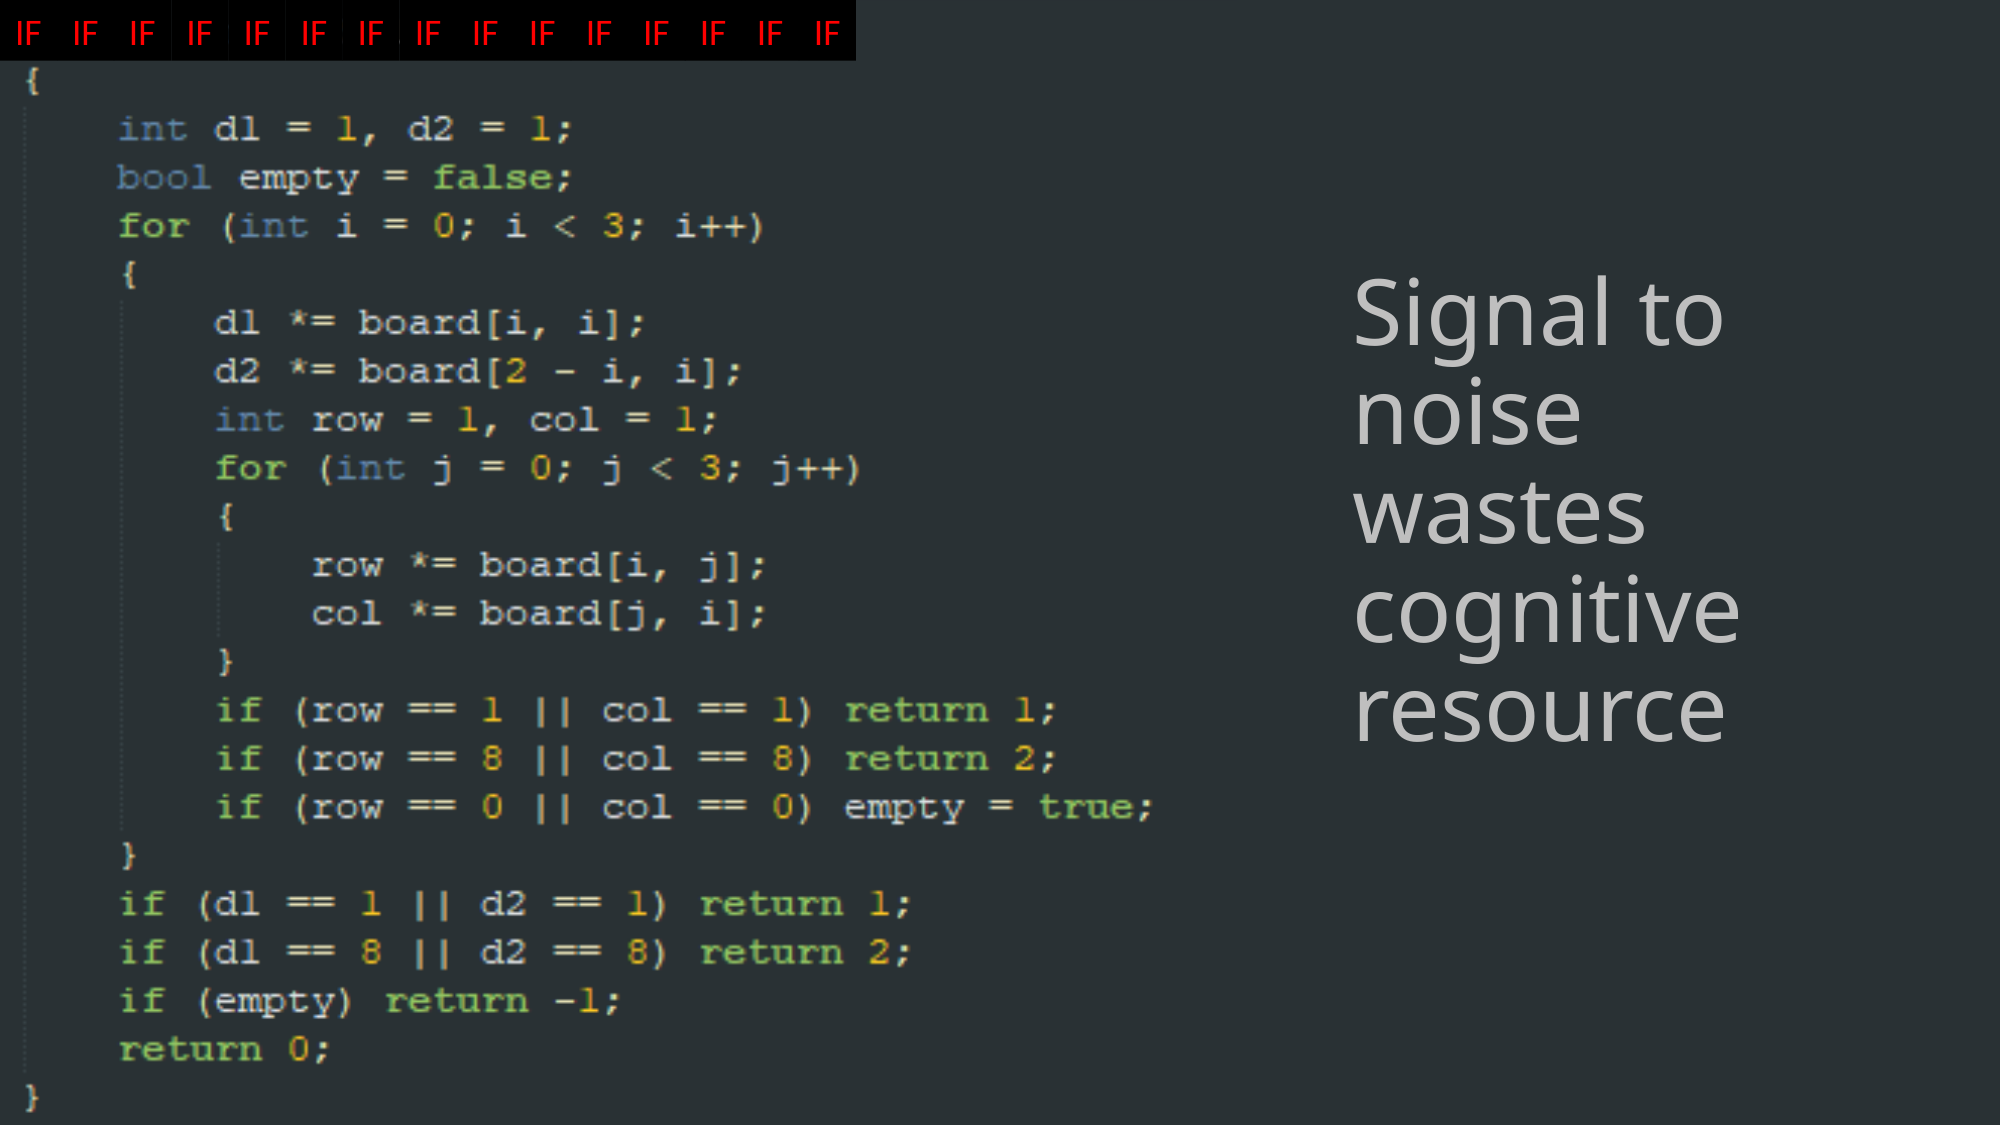

IF
IF
IF
IF
IF
IF
IF
IF
IF
IF
IF
IF
IF
IF
IF
# Signal to noise wastes cognitive resource